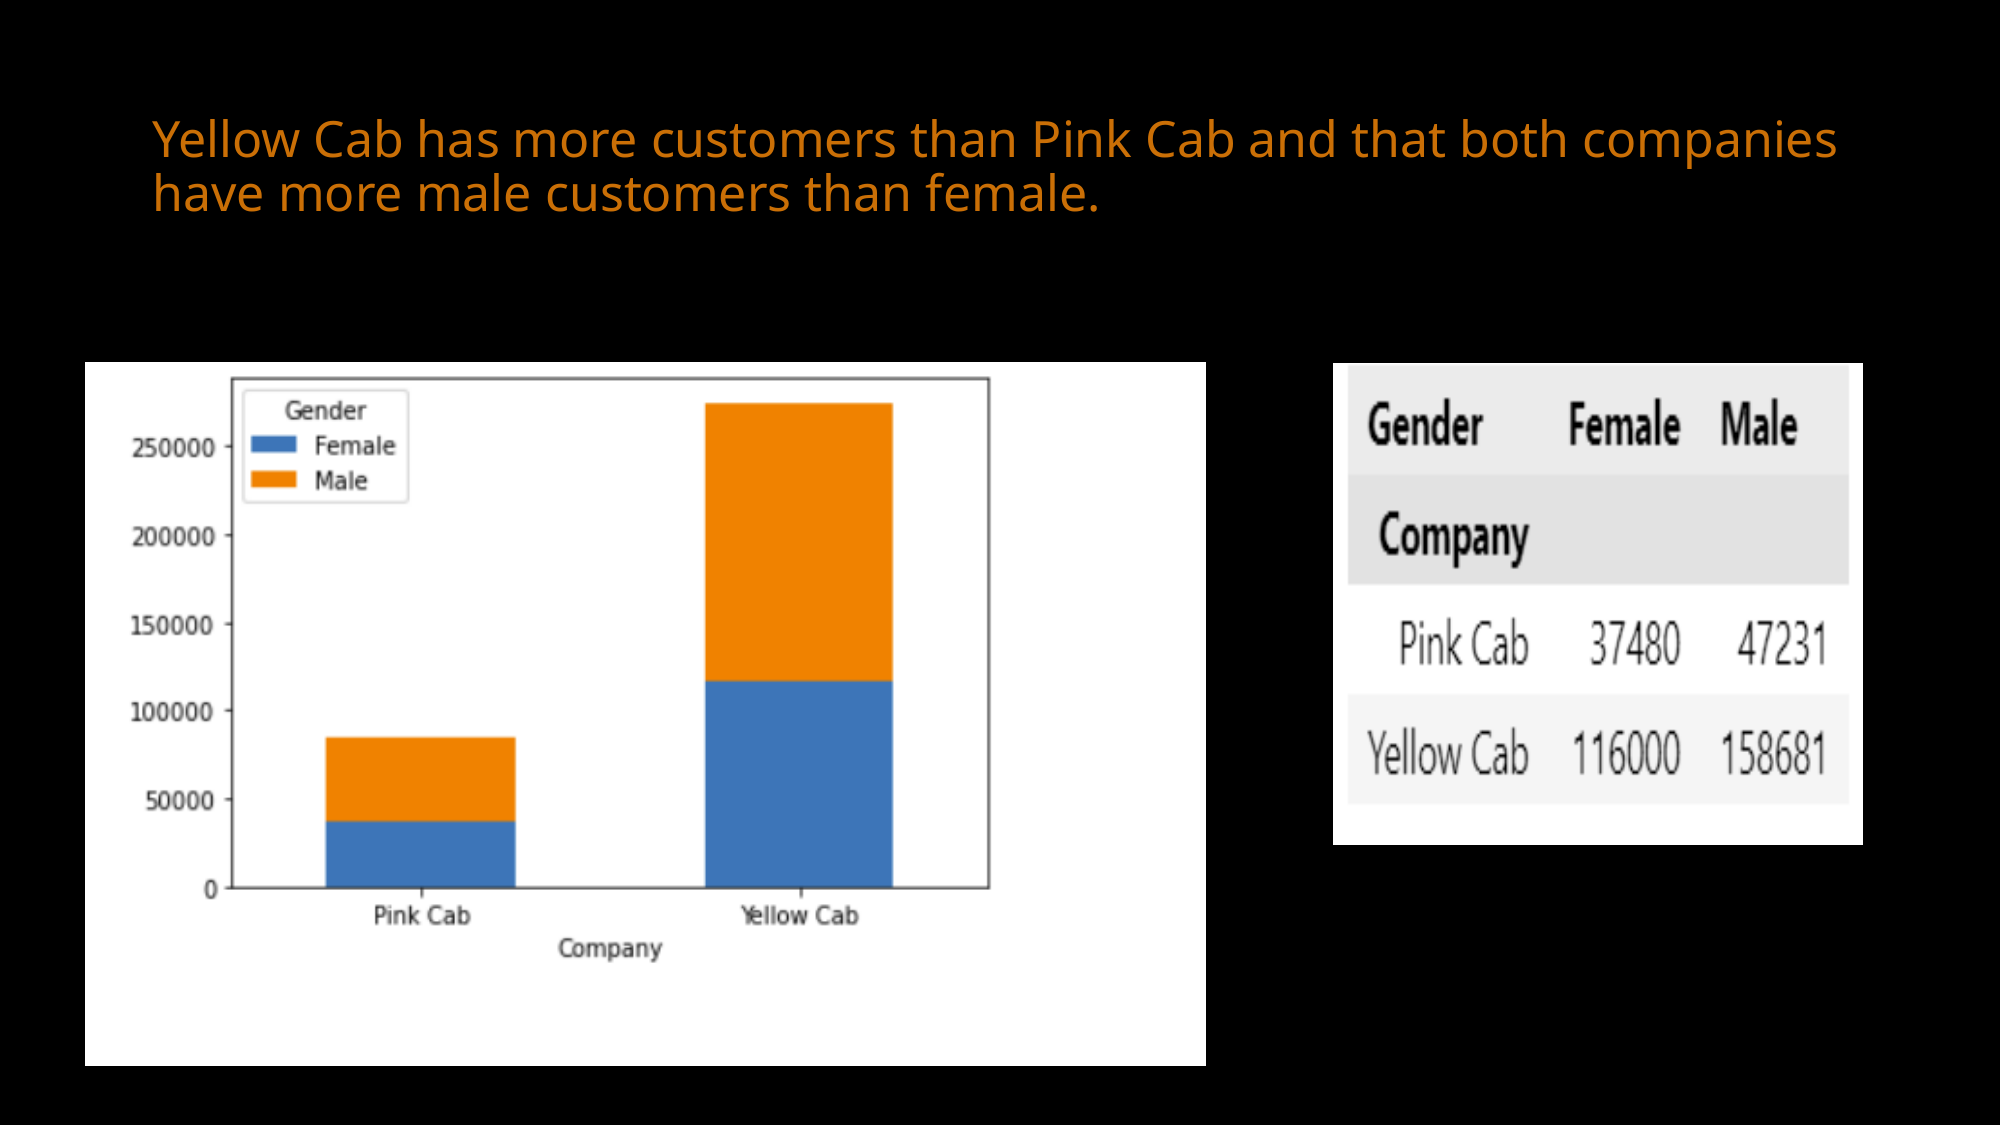

# Yellow Cab has more customers than Pink Cab and that both companies have more male customers than female.